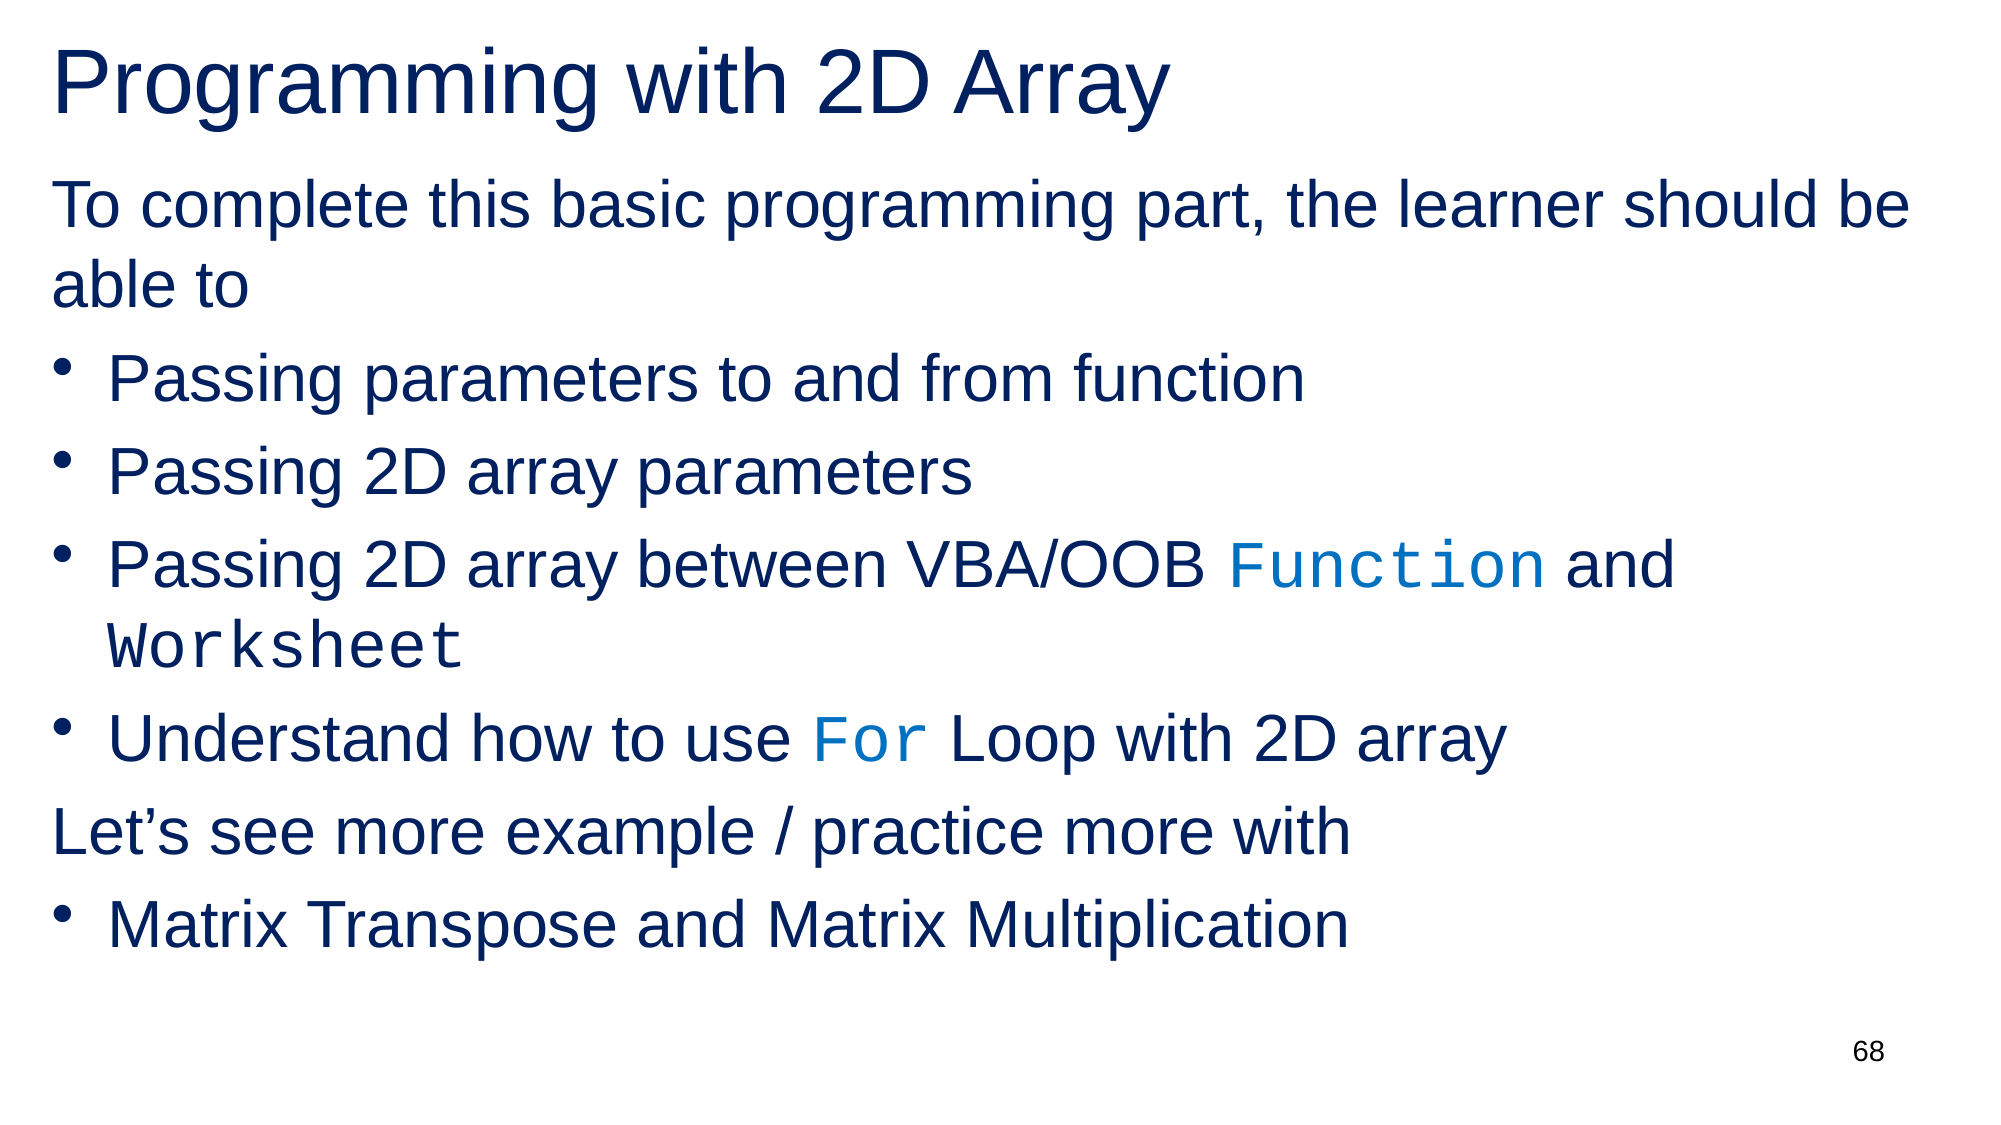

# Programming with 2D Array
To complete this basic programming part, the learner should be able to
Passing parameters to and from function
Passing 2D array parameters
Passing 2D array between VBA/OOB Function and Worksheet
Understand how to use For Loop with 2D array
Let’s see more example / practice more with
Matrix Transpose and Matrix Multiplication